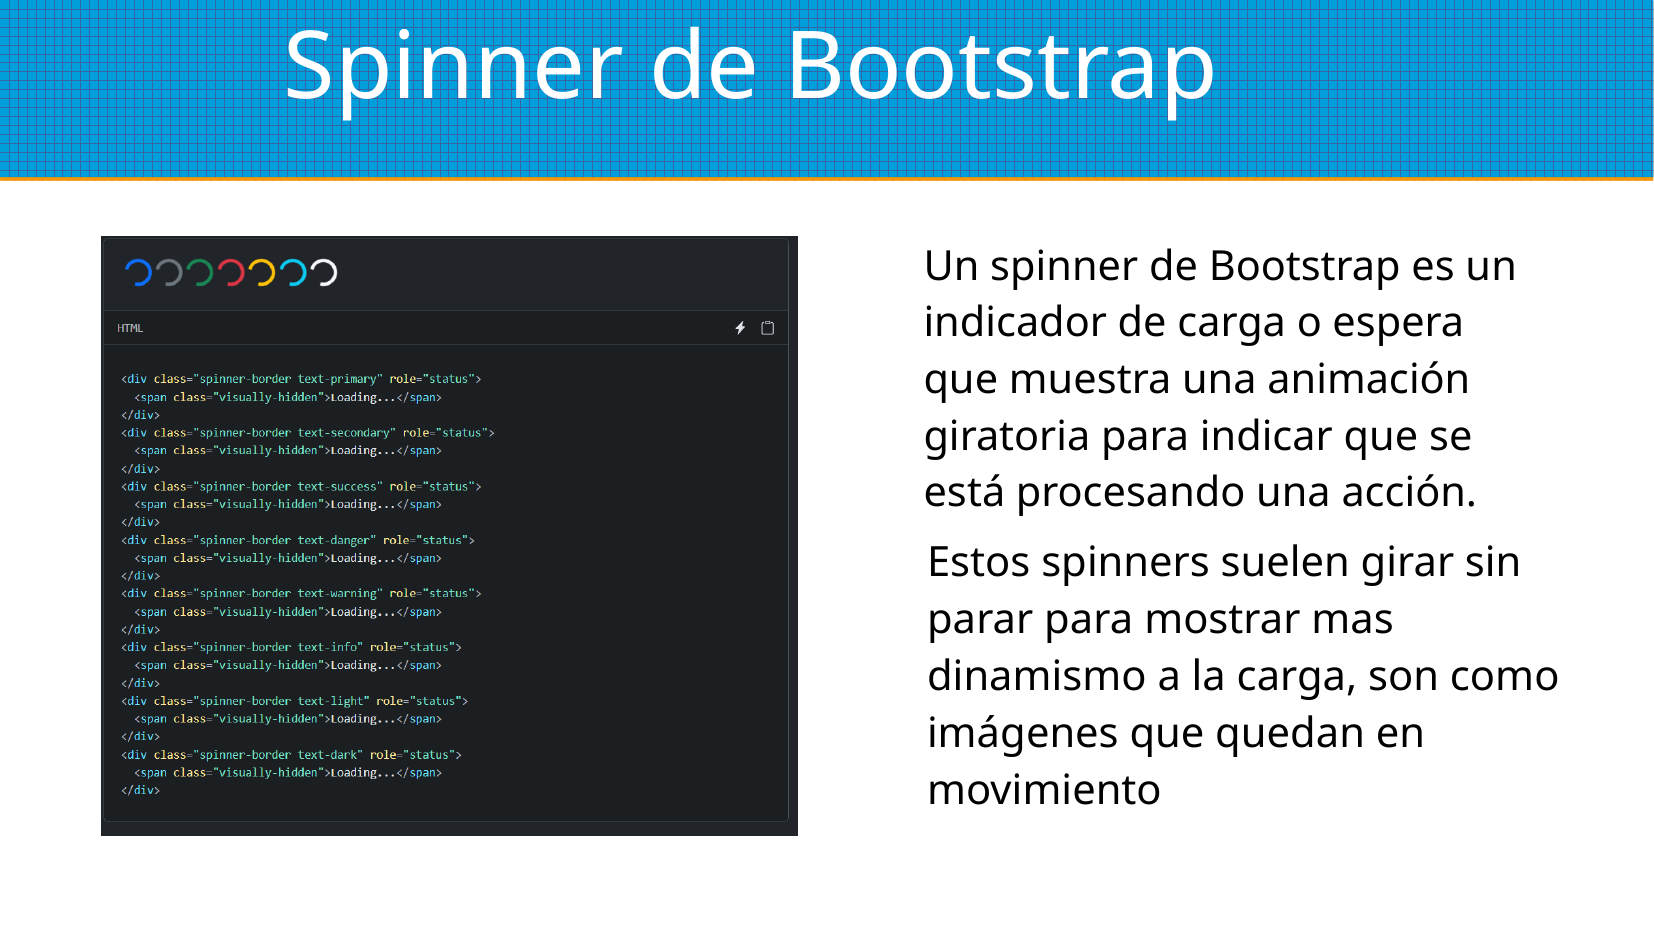

# Spinner de Bootstrap
Un spinner de Bootstrap es un indicador de carga o espera que muestra una animación giratoria para indicar que se está procesando una acción.
Estos spinners suelen girar sin parar para mostrar mas dinamismo a la carga, son como imágenes que quedan en movimiento